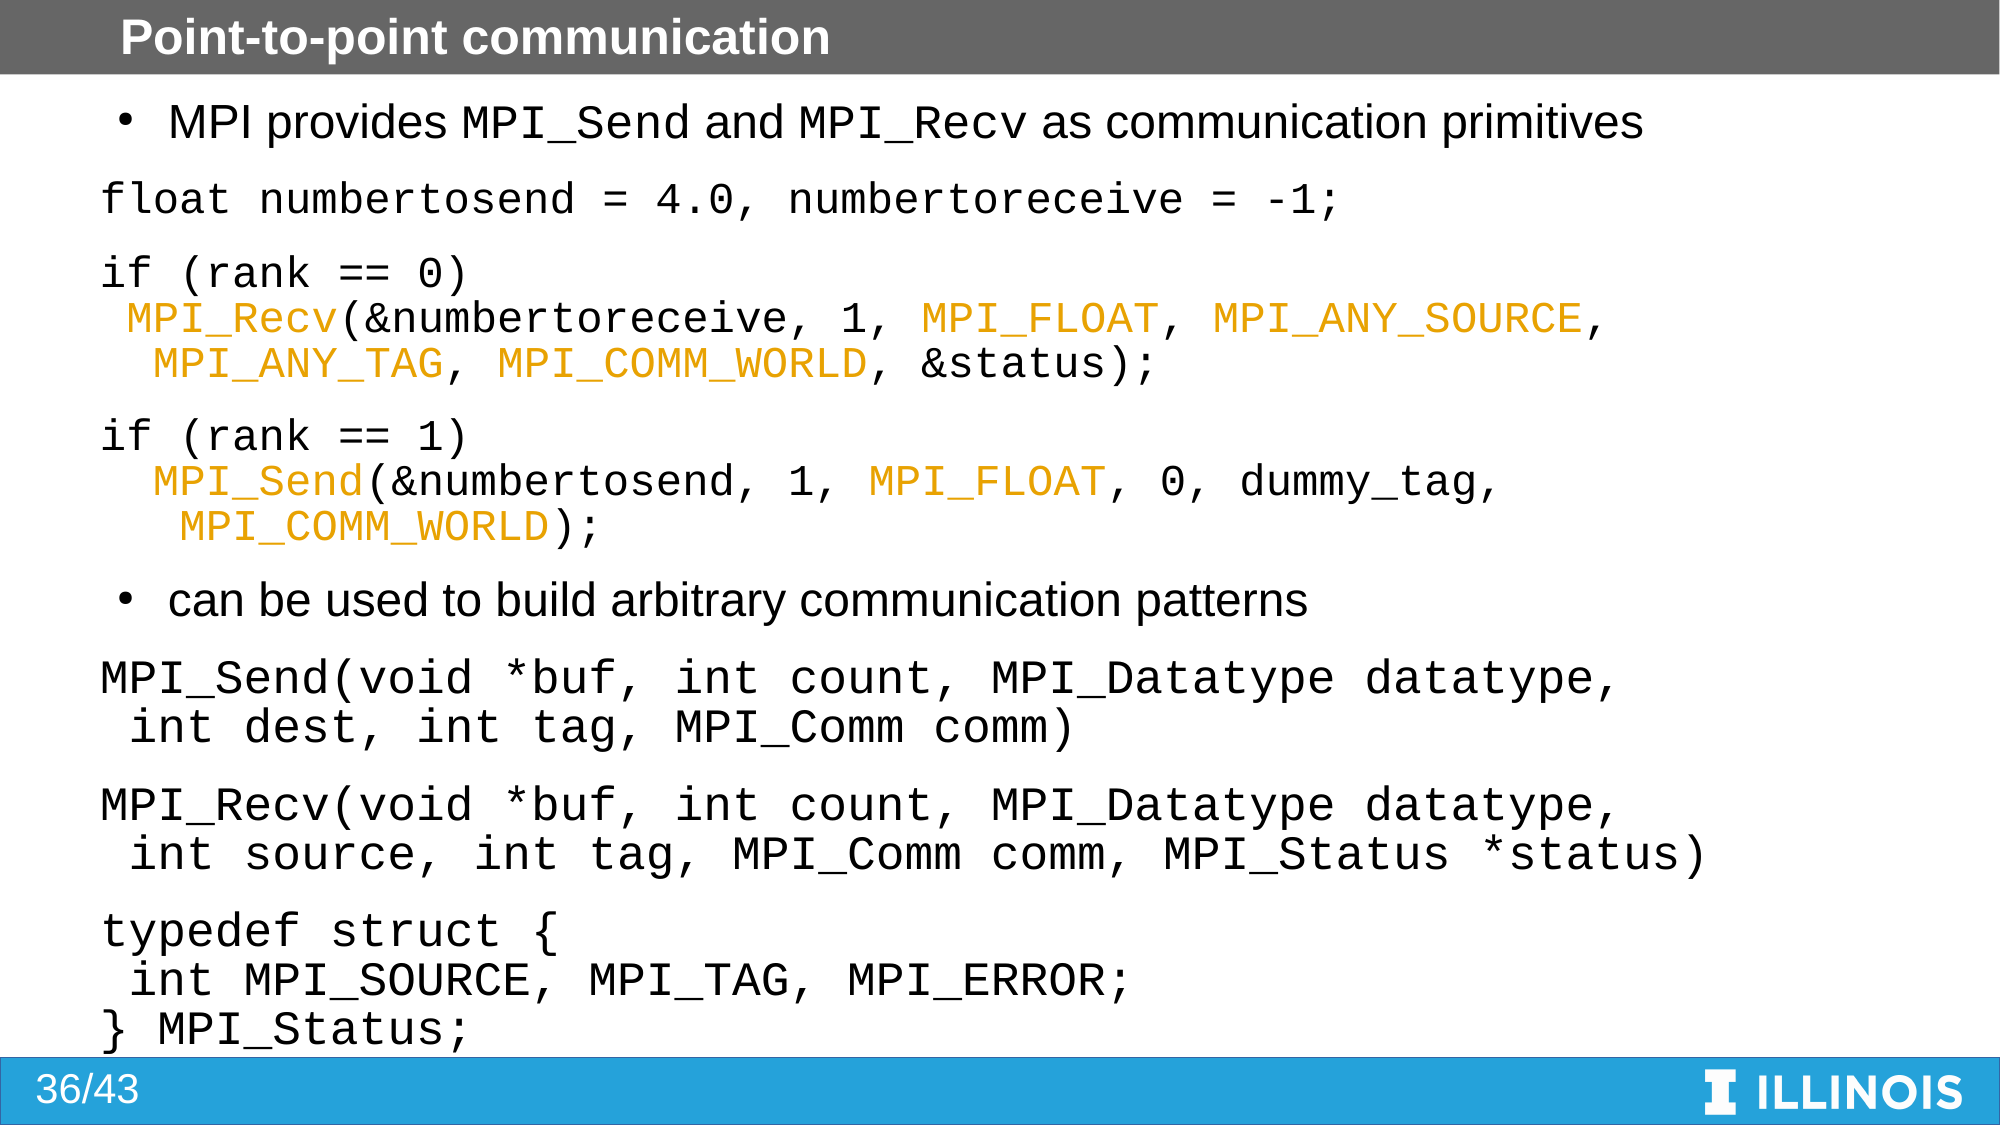

# Point-to-point communication
MPI provides MPI_Send and MPI_Recv as communication primitives
float numbertosend = 4.0, numbertoreceive = -1;
if (rank == 0)
 MPI_Recv(&numbertoreceive, 1, MPI_FLOAT, MPI_ANY_SOURCE,
 MPI_ANY_TAG, MPI_COMM_WORLD, &status);
if (rank == 1)
 MPI_Send(&numbertosend, 1, MPI_FLOAT, 0, dummy_tag,
 MPI_COMM_WORLD);
can be used to build arbitrary communication patterns
MPI_Send(void *buf, int count, MPI_Datatype datatype,
 int dest, int tag, MPI_Comm comm)
MPI_Recv(void *buf, int count, MPI_Datatype datatype,
 int source, int tag, MPI_Comm comm, MPI_Status *status)
typedef struct {
 int MPI_SOURCE, MPI_TAG, MPI_ERROR;
} MPI_Status;